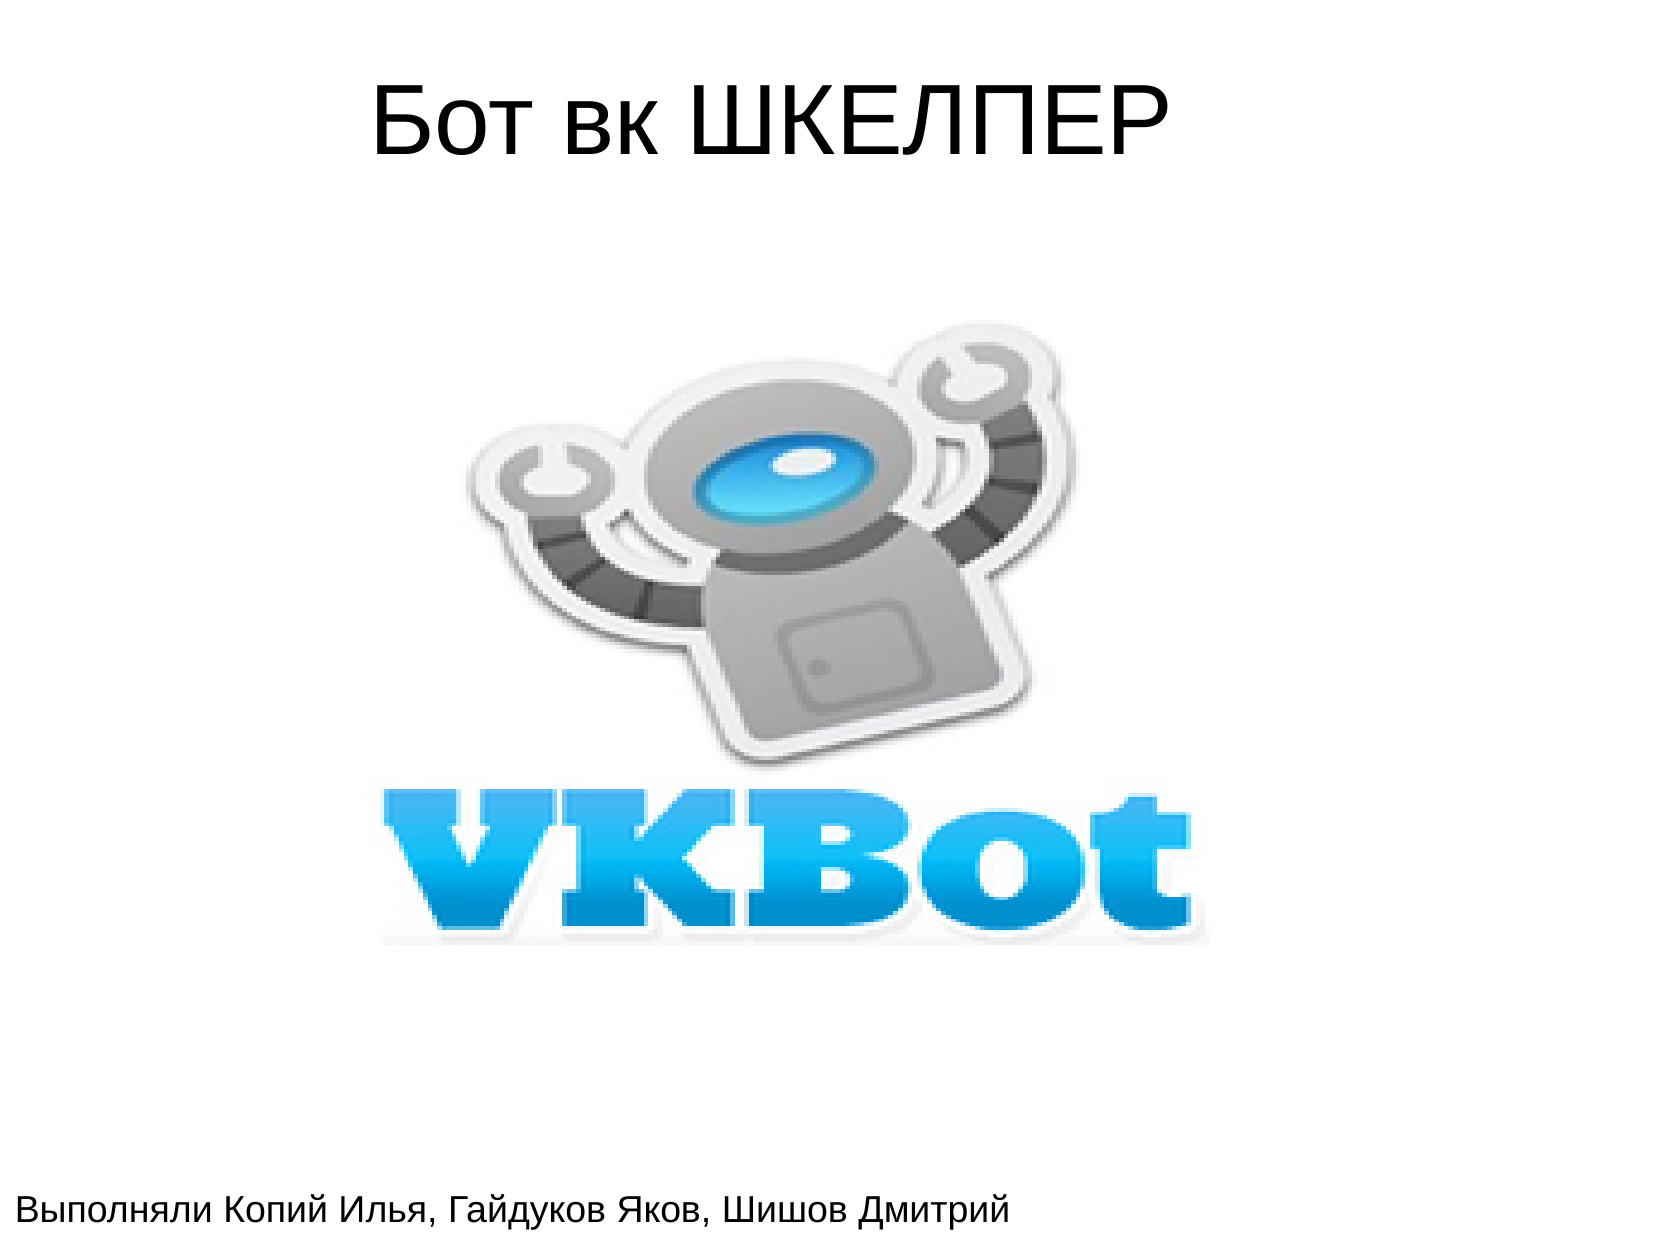

Бот вк ШКЕЛПЕР
Выполняли Копий Илья, Гайдуков Яков, Шишов Дмитрий